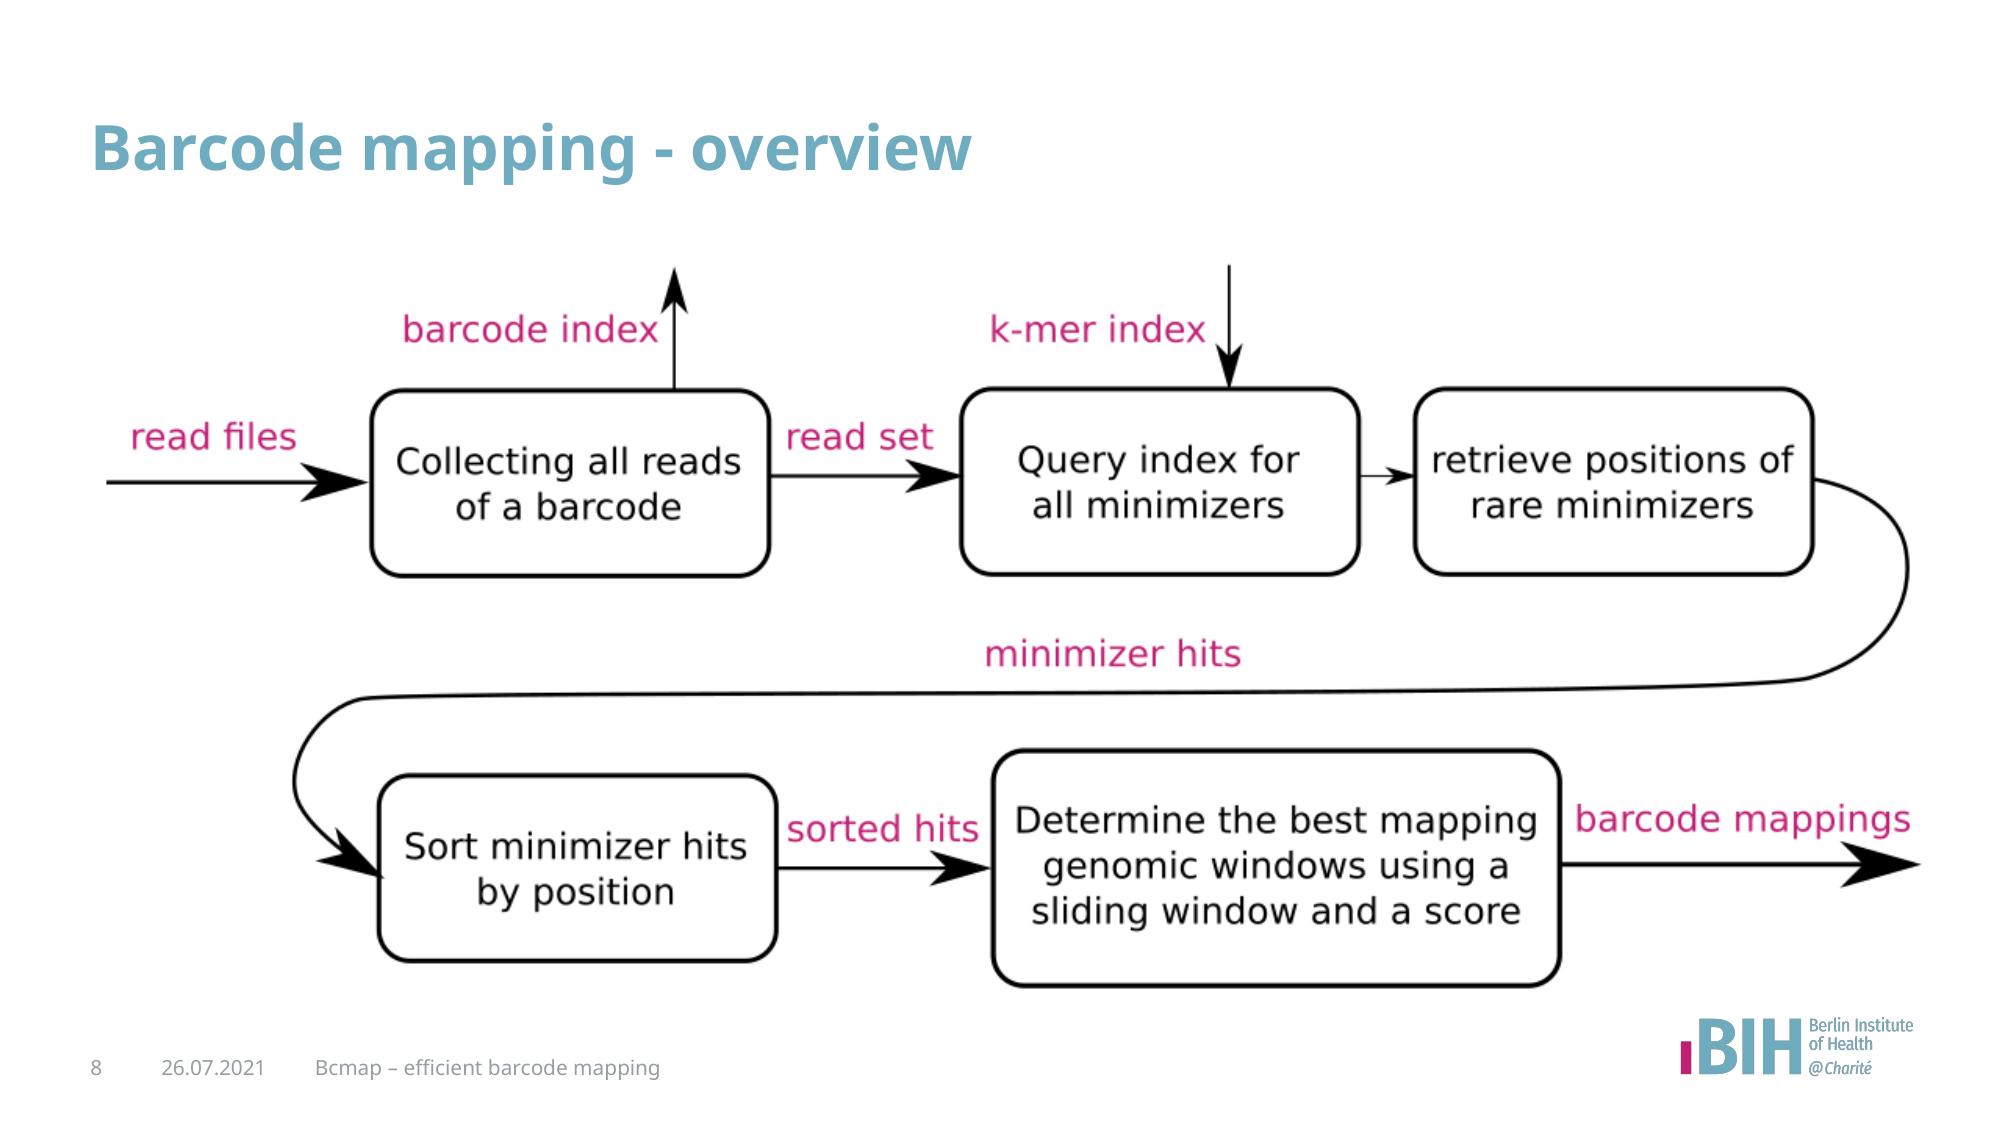

# Barcode mapping - overview
26.07.2021
Bcmap – efficient barcode mapping